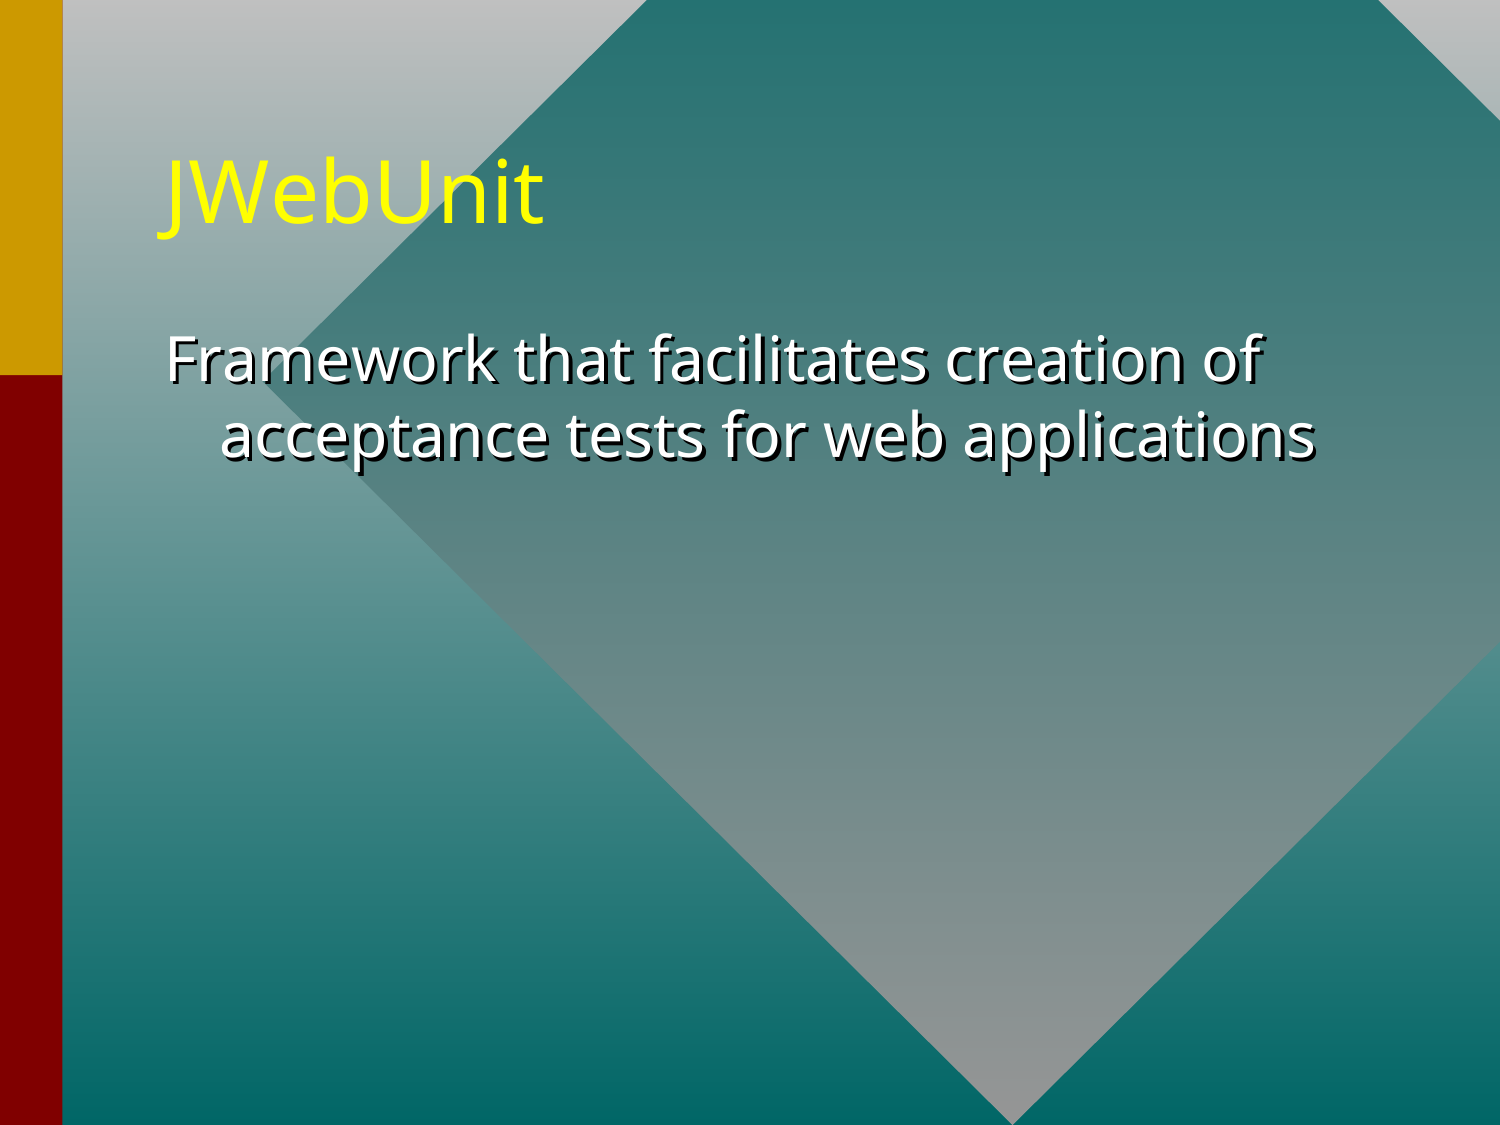

# JWebUnit
Framework that facilitates creation of acceptance tests for web applications